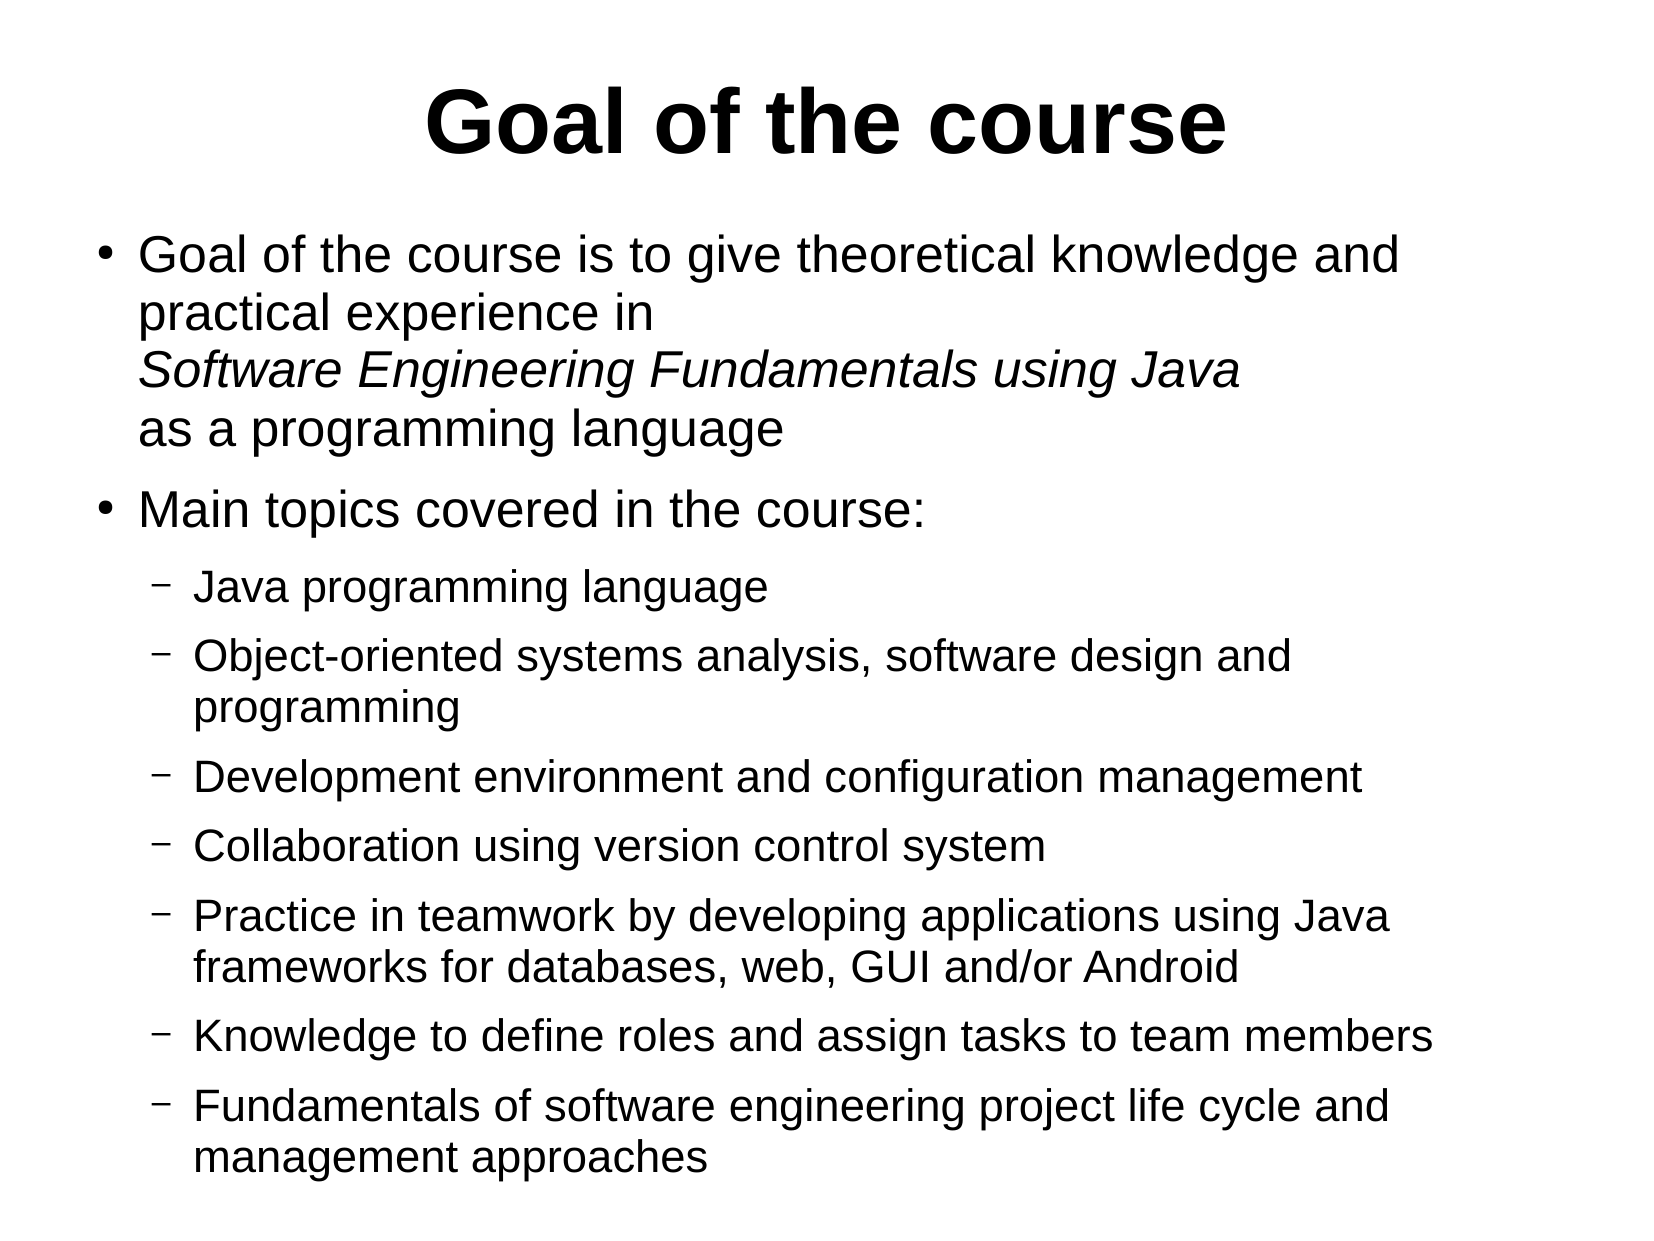

# Goal of the course
Goal of the course is to give theoretical knowledge and practical experience in
Software Engineering Fundamentals using Java
as a programming language
Main topics covered in the course:
Java programming language
Object-oriented systems analysis, software design and programming
Development environment and configuration management
Collaboration using version control system
Practice in teamwork by developing applications using Java frameworks for databases, web, GUI and/or Android
Knowledge to define roles and assign tasks to team members
Fundamentals of software engineering project life cycle and management approaches